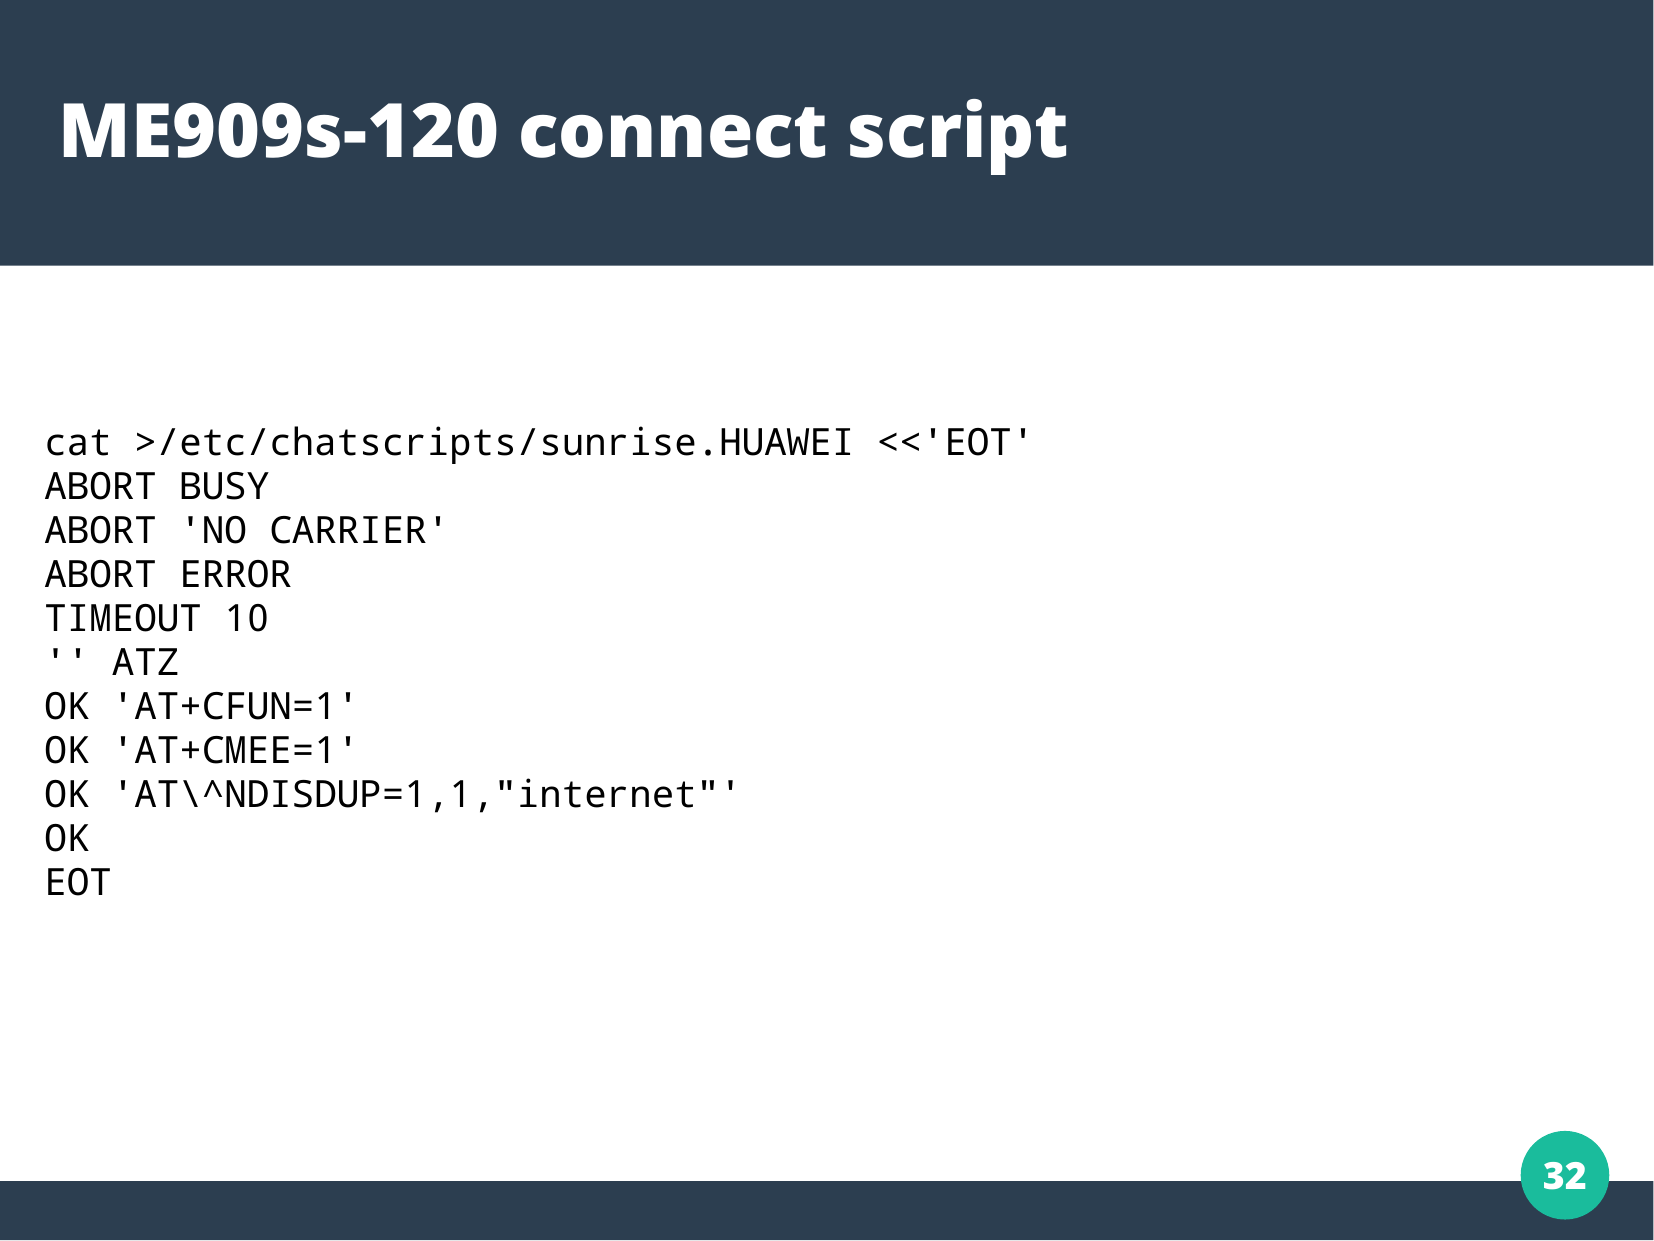

# ME909s-120 connect script
cat >/etc/chatscripts/sunrise.HUAWEI <<'EOT'
ABORT BUSY
ABORT 'NO CARRIER'
ABORT ERROR
TIMEOUT 10
'' ATZ
OK 'AT+CFUN=1'
OK 'AT+CMEE=1'
OK 'AT\^NDISDUP=1,1,"internet"'
OK
EOT
32